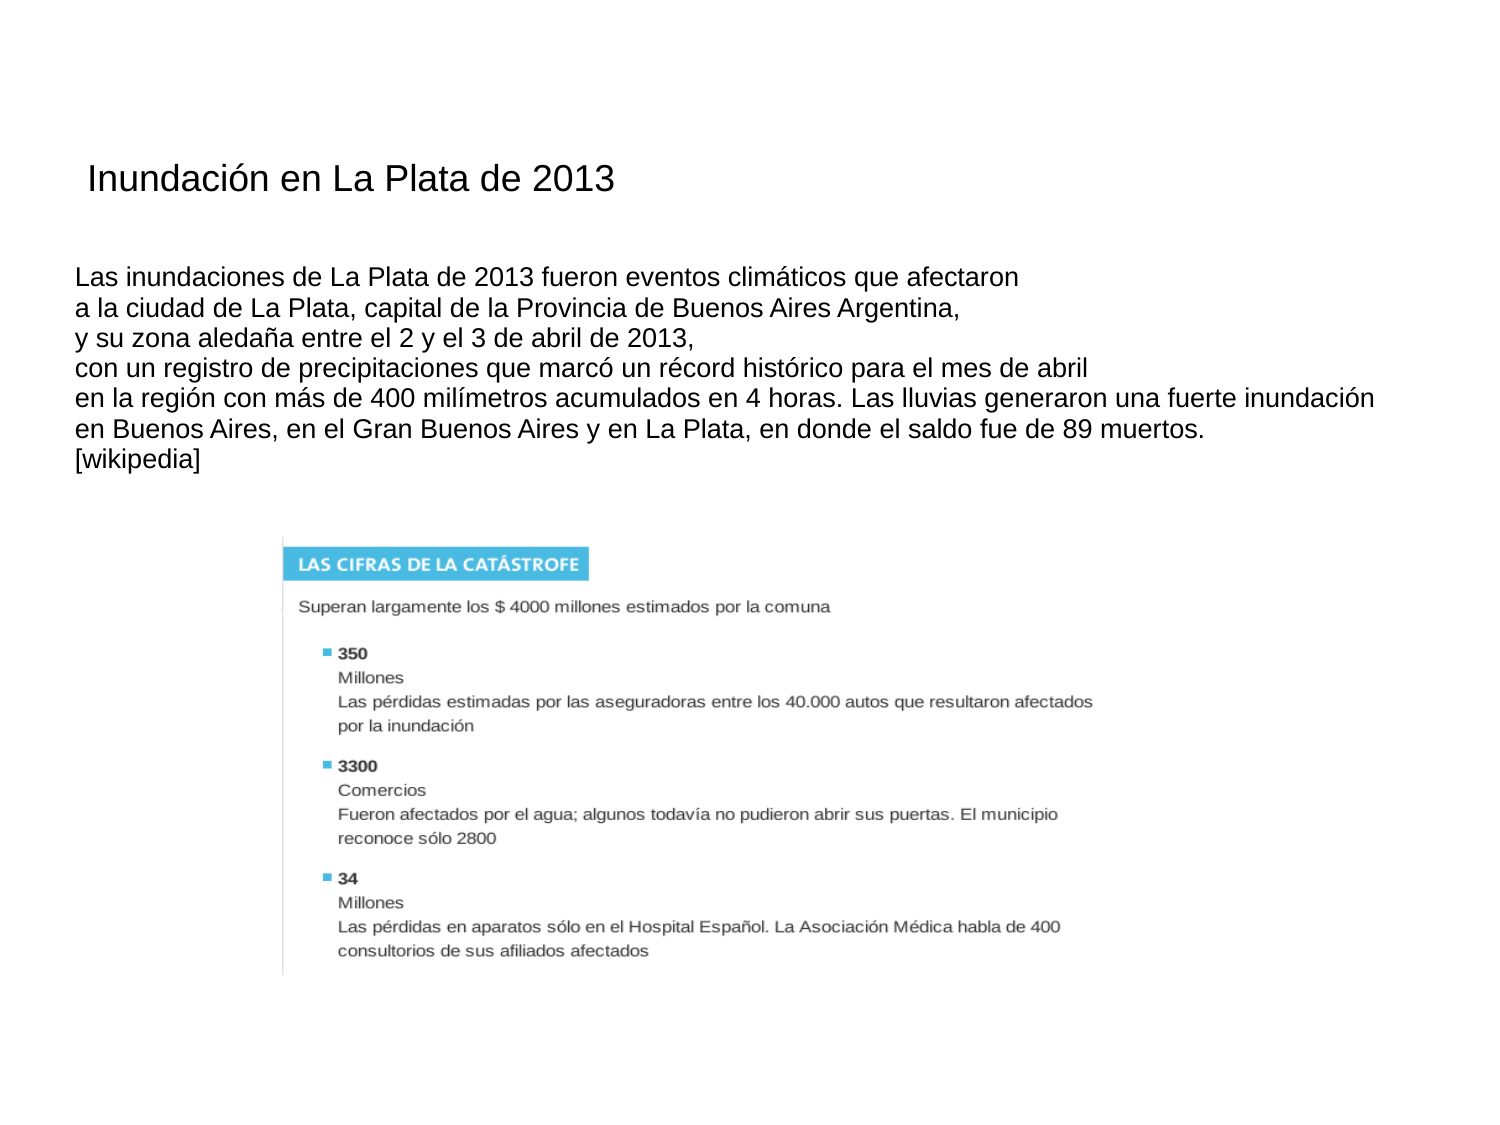

Inundación en La Plata de 2013
Las inundaciones de La Plata de 2013 fueron eventos climáticos que afectaron
a la ciudad de La Plata, capital de la Provincia de Buenos Aires Argentina,
y su zona aledaña entre el 2 y el 3 de abril de 2013,
con un registro de precipitaciones que marcó un récord histórico para el mes de abril
en la región con más de 400 milímetros acumulados en 4 horas. Las lluvias generaron una fuerte inundación
en Buenos Aires, en el Gran Buenos Aires y en La Plata, en donde el saldo fue de 89 muertos.
[wikipedia]